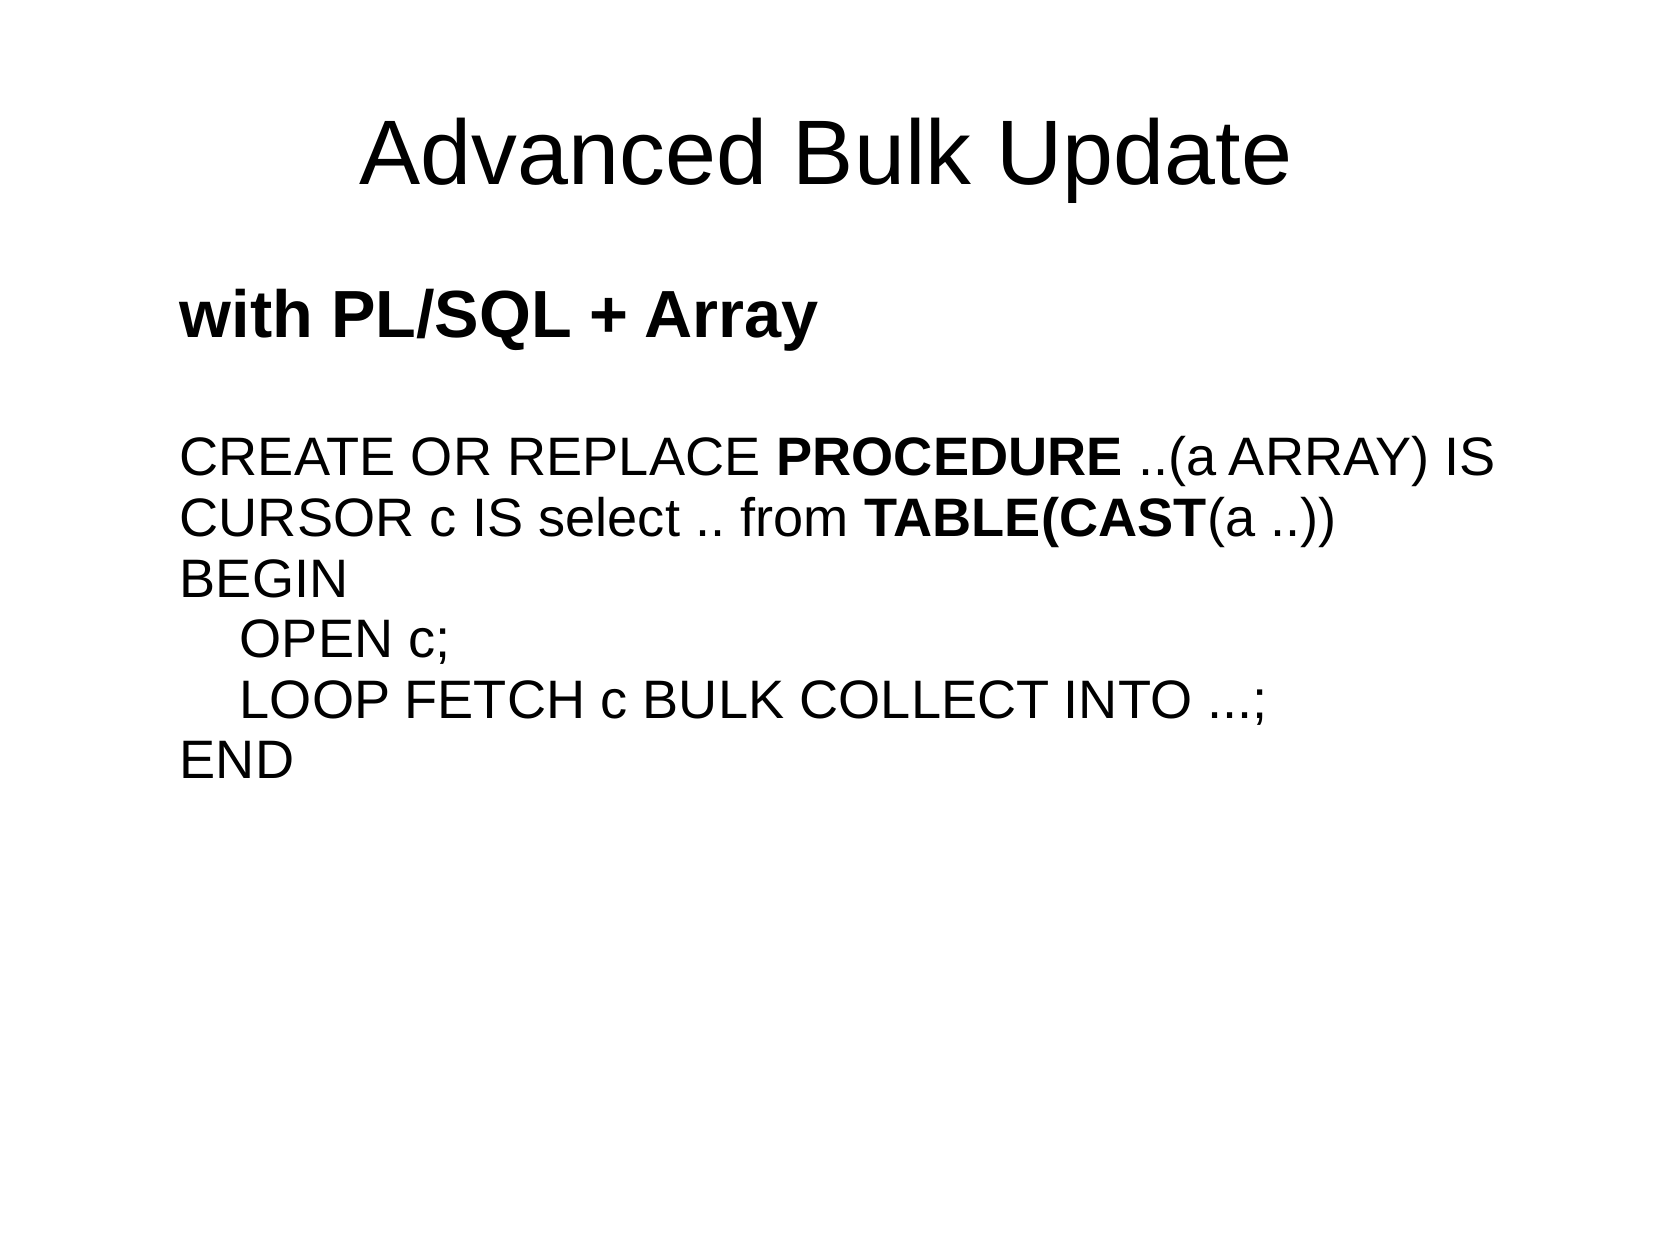

# Advanced Bulk Update
with PL/SQL + Array
CREATE OR REPLACE PROCEDURE ..(a ARRAY) IS
CURSOR c IS select .. from TABLE(CAST(a ..))
BEGIN
 OPEN c;
 LOOP FETCH c BULK COLLECT INTO ...;
END